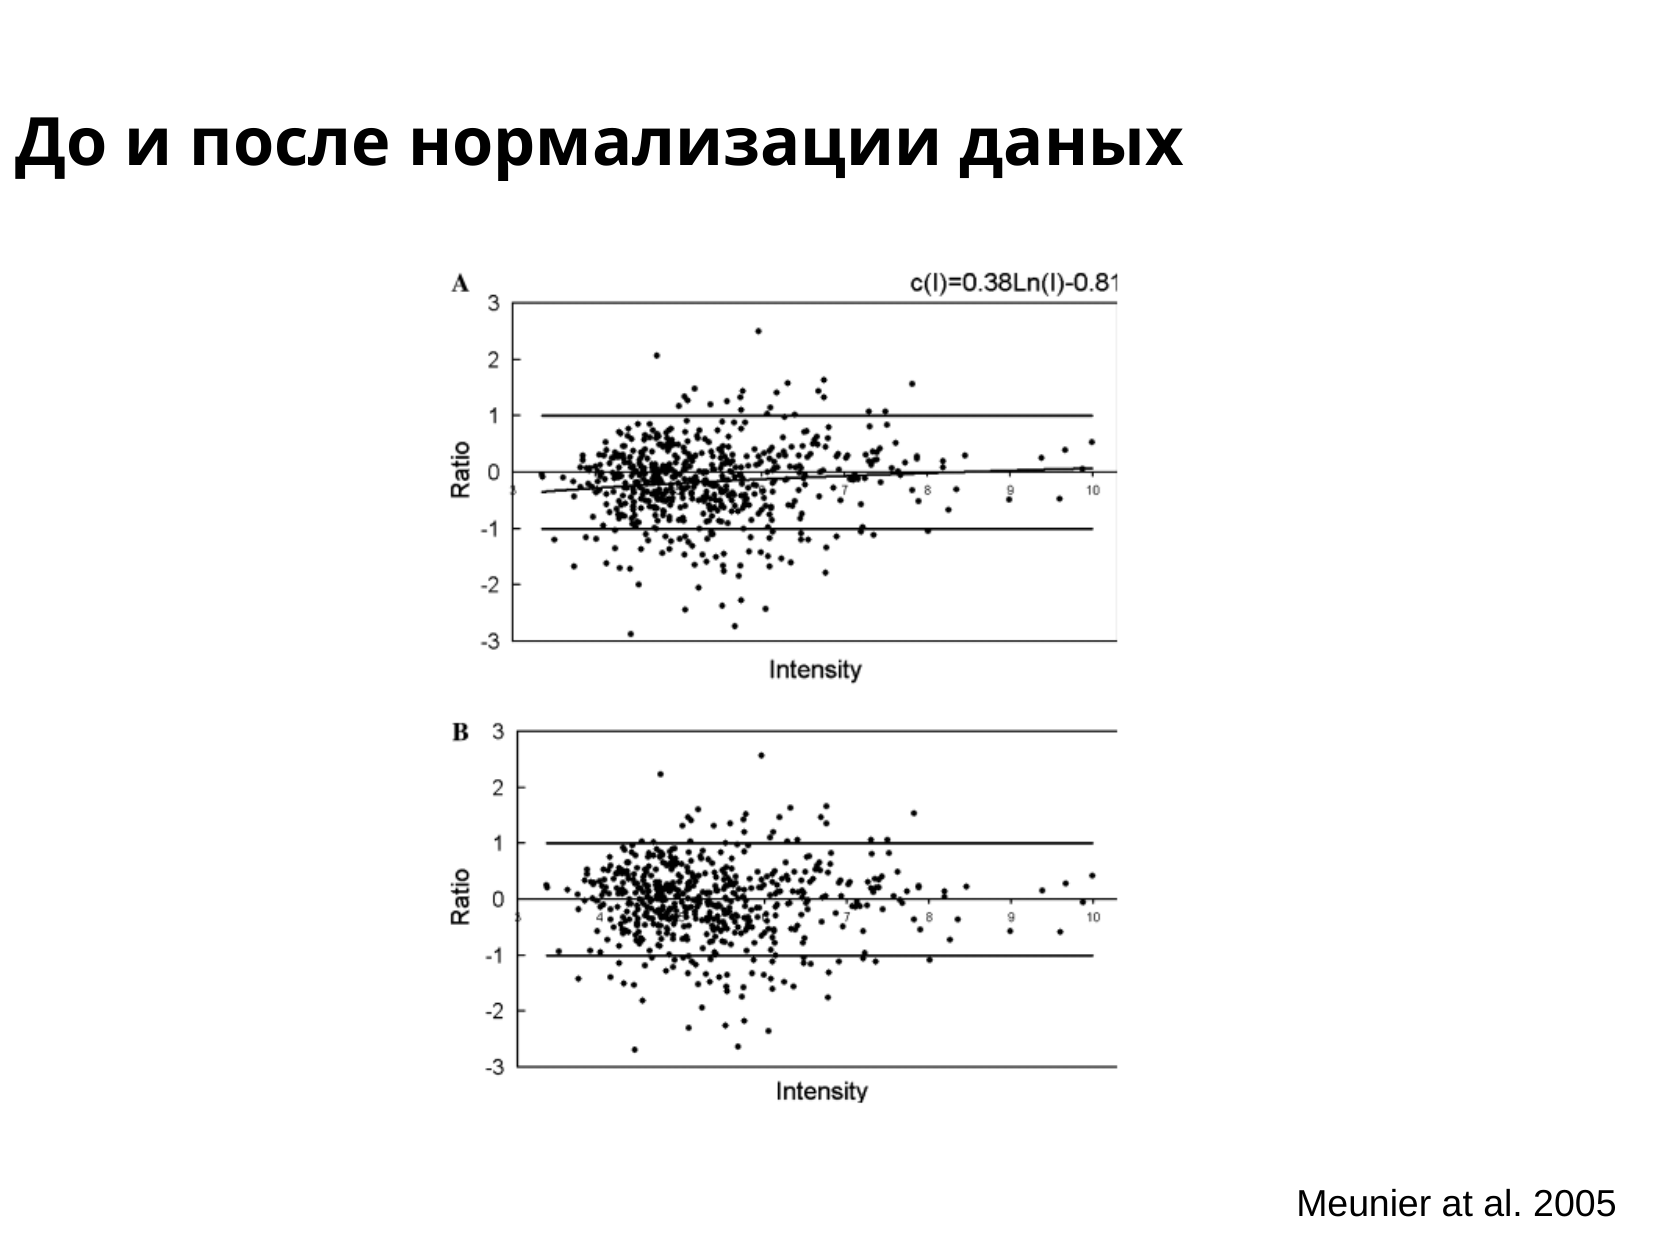

# До и после нормализации даных
Meunier at al. 2005